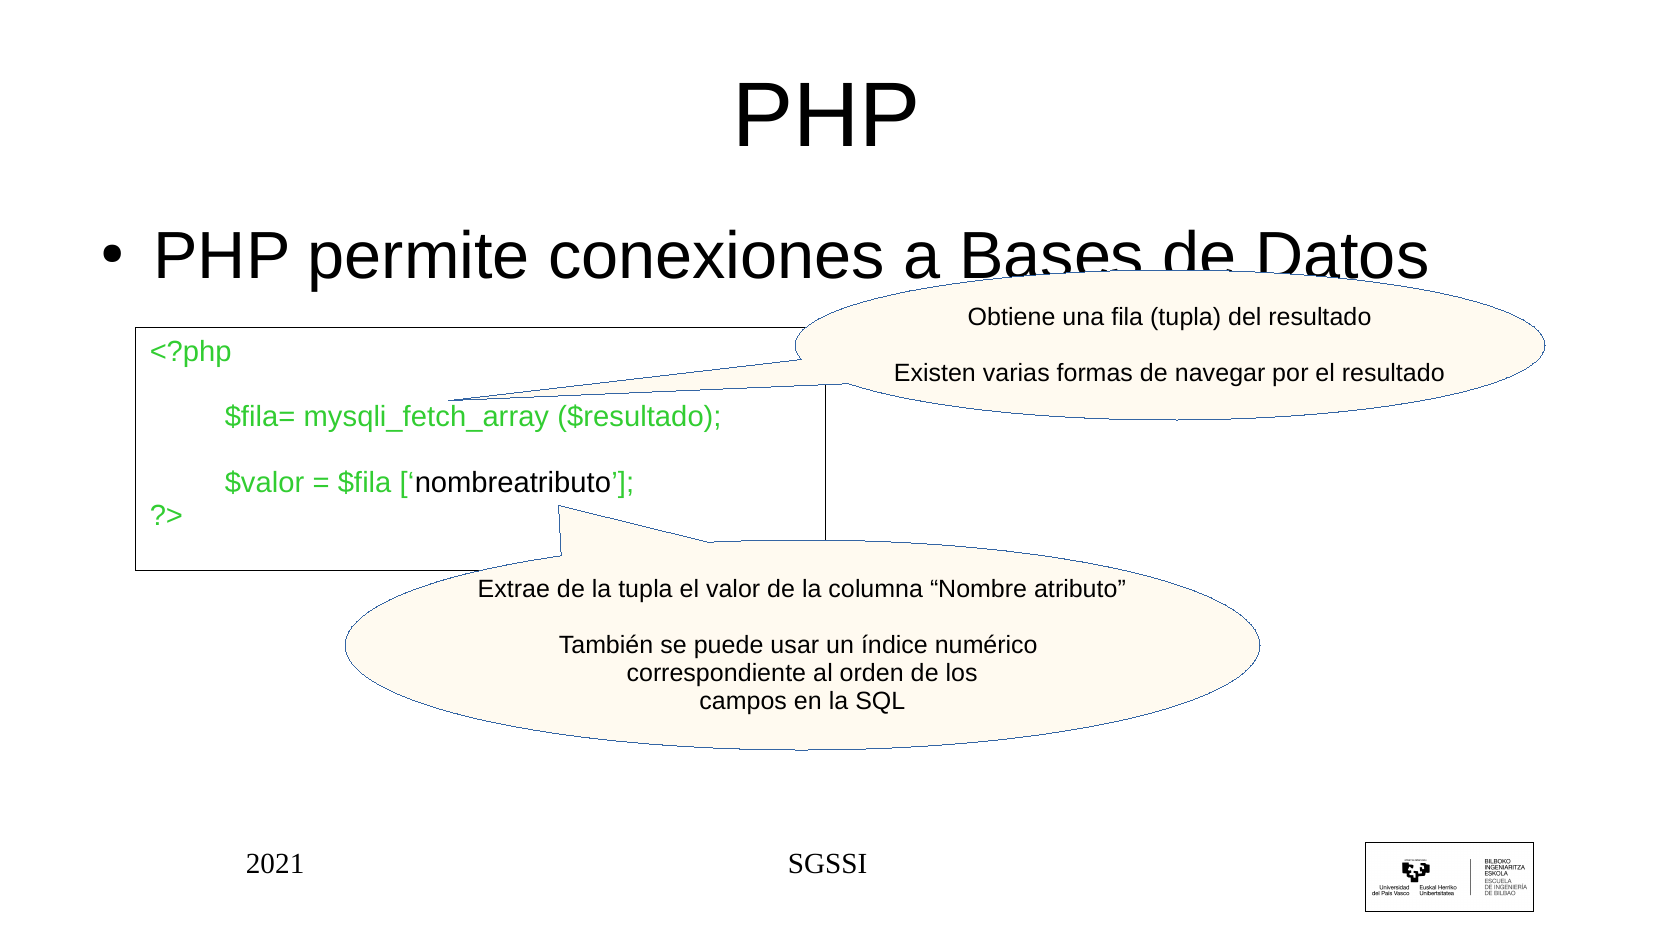

# PHP
PHP permite conexiones a Bases de Datos
Obtiene una fila (tupla) del resultado
Existen varias formas de navegar por el resultado
<?php
	$fila= mysqli_fetch_array ($resultado);
	$valor = $fila [‘nombreatributo’];
?>
Extrae de la tupla el valor de la columna “Nombre atributo”
También se puede usar un índice numérico
correspondiente al orden de los
campos en la SQL